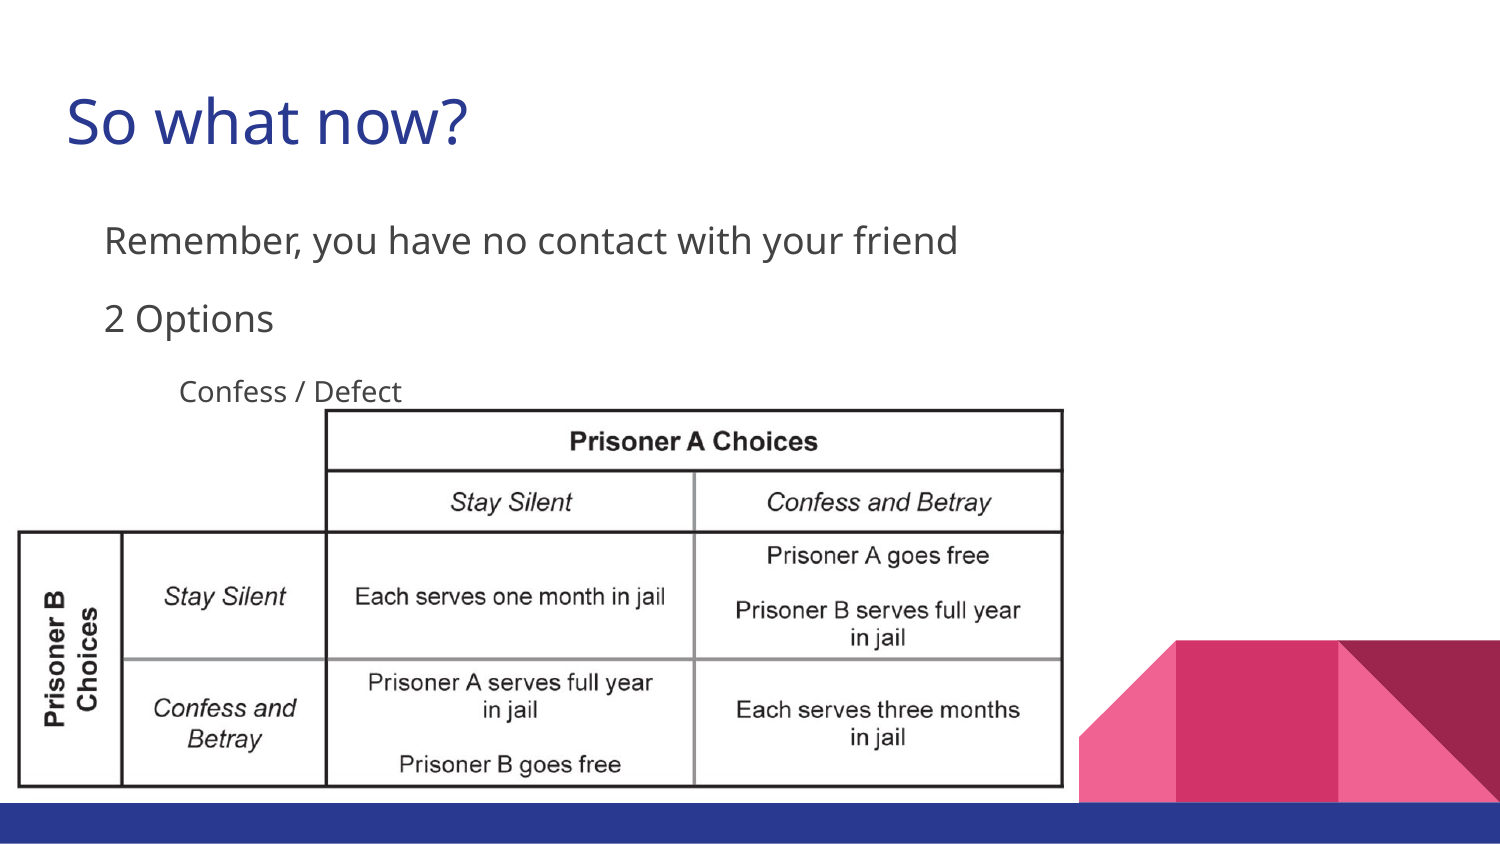

# So what now?
Remember, you have no contact with your friend
2 Options
Confess / Defect
Stay silent / Cooporate